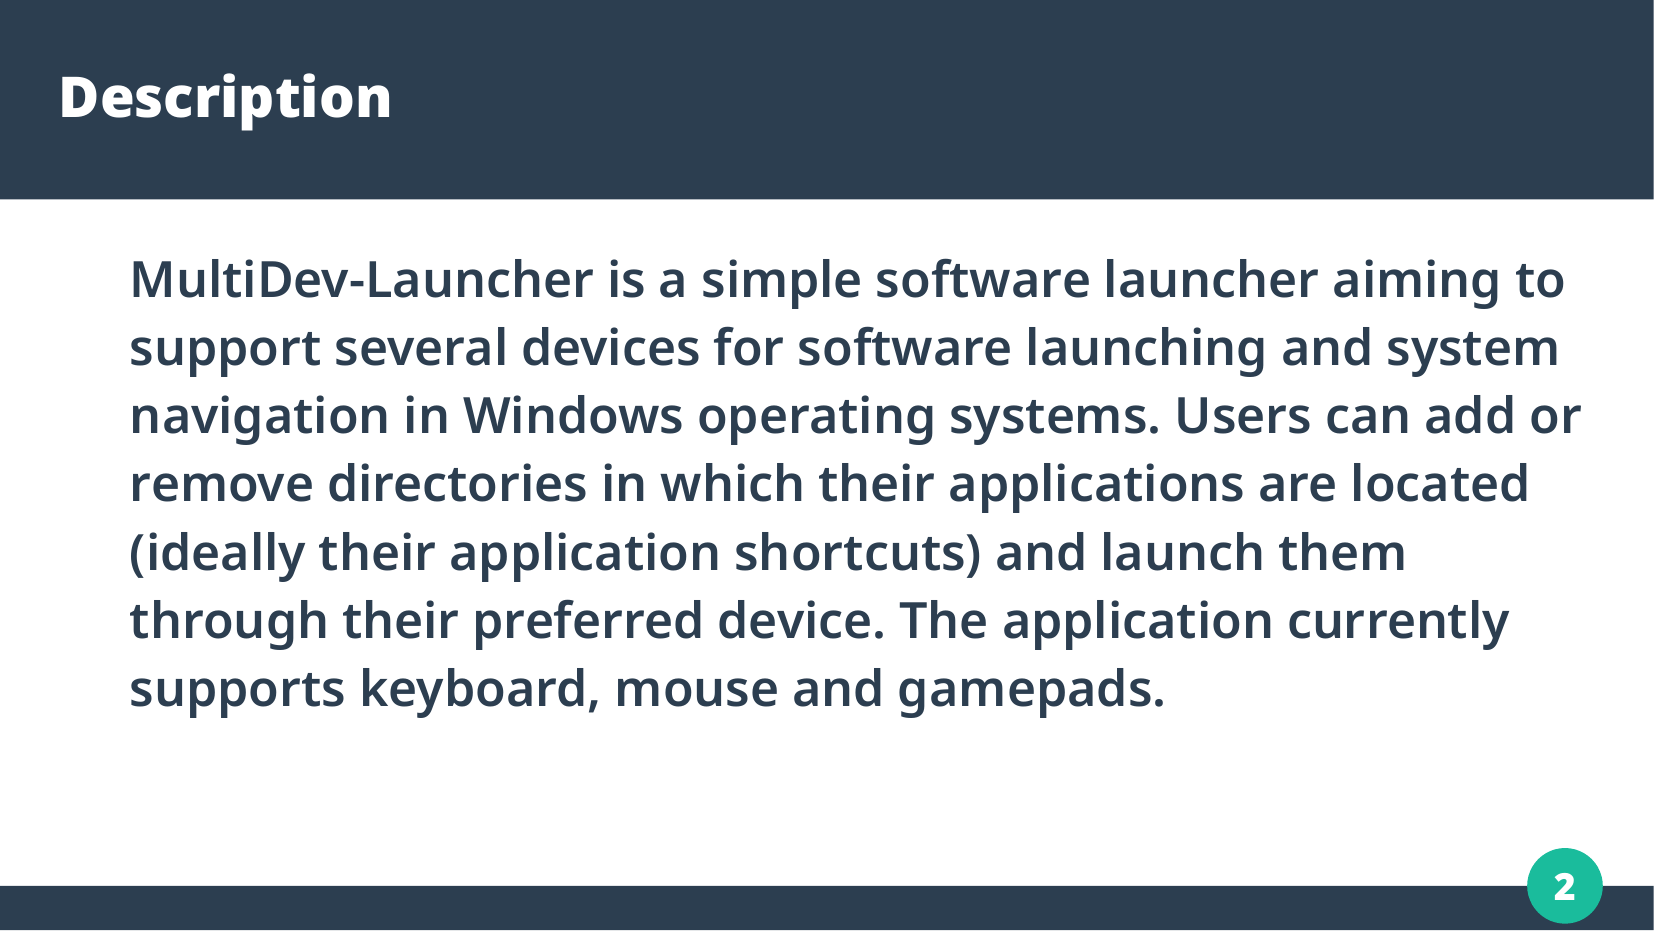

# Description
MultiDev-Launcher is a simple software launcher aiming to support several devices for software launching and system navigation in Windows operating systems. Users can add or remove directories in which their applications are located (ideally their application shortcuts) and launch them through their preferred device. The application currently supports keyboard, mouse and gamepads.